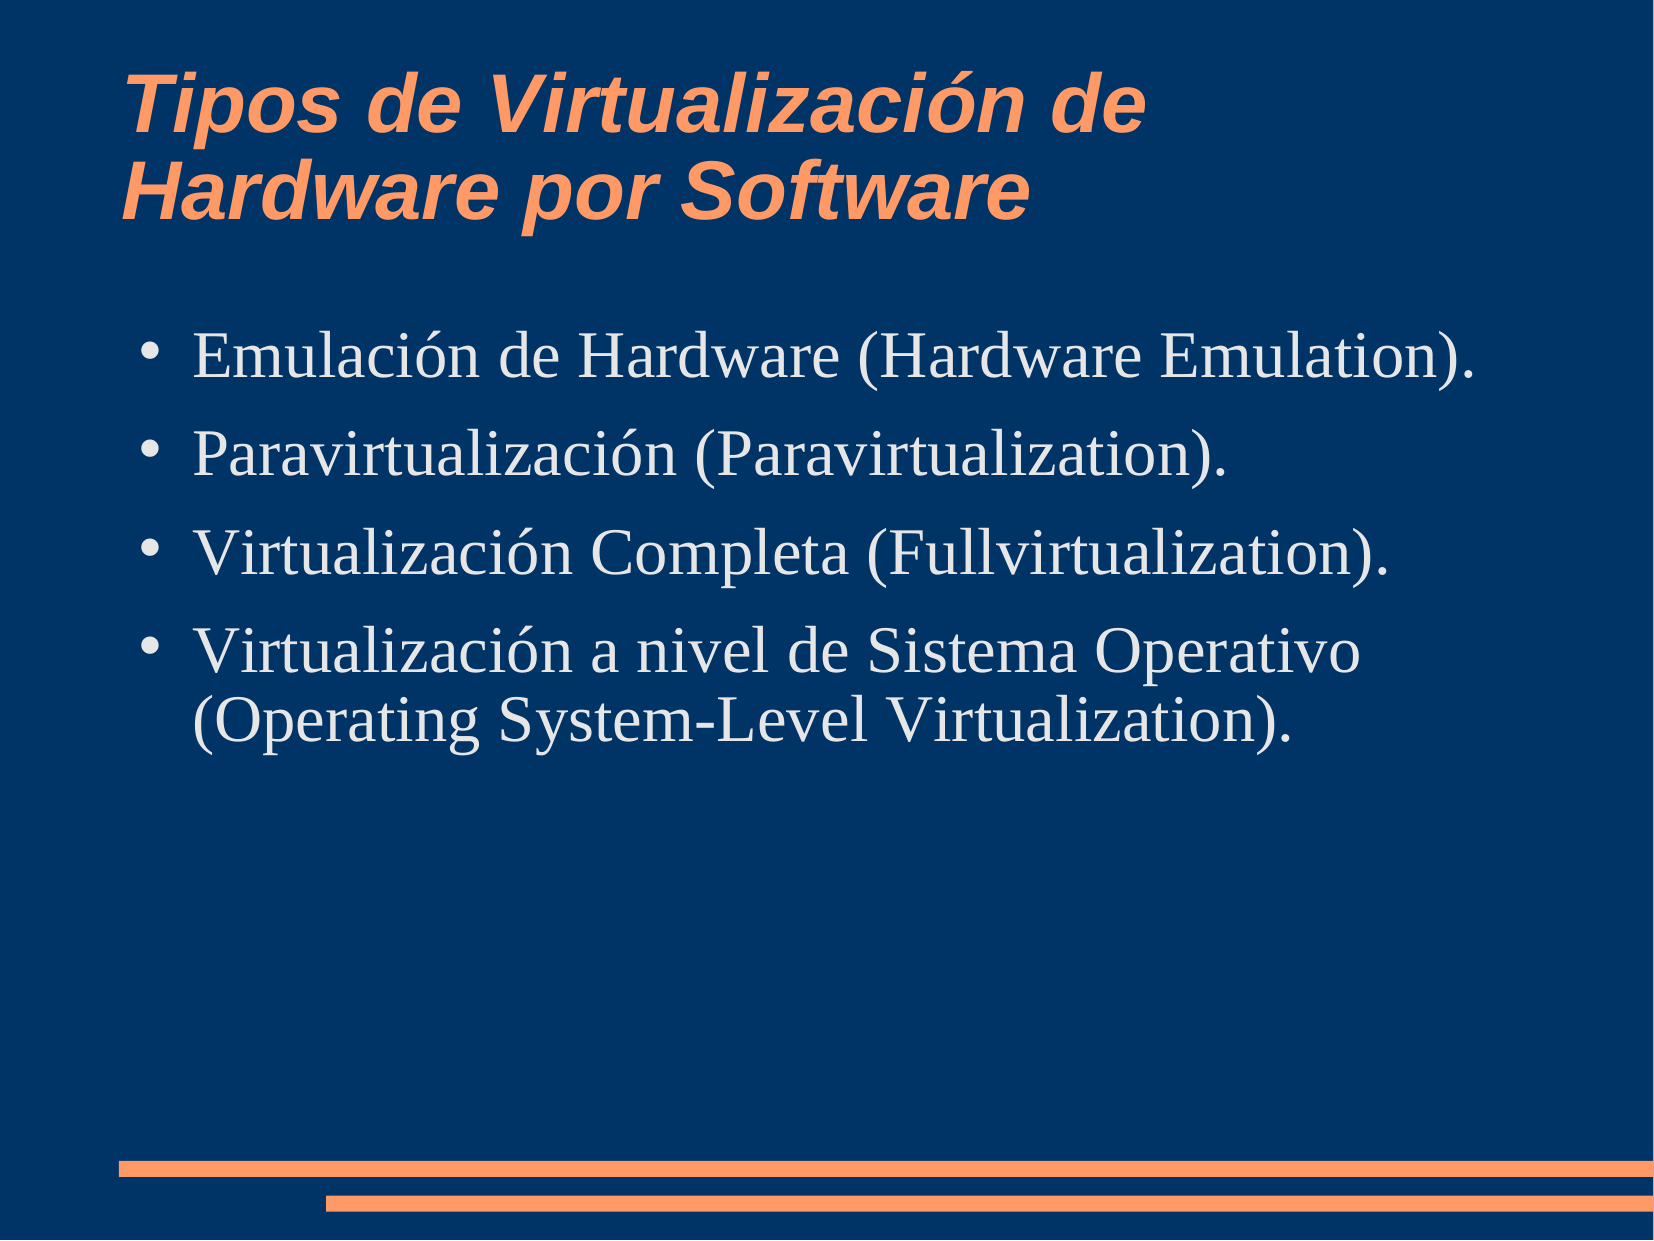

# Tipos de Virtualización de Hardware por Software
Emulación de Hardware (Hardware Emulation).
Paravirtualización (Paravirtualization).
Virtualización Completa (Fullvirtualization).
Virtualización a nivel de Sistema Operativo (Operating System-Level Virtualization).